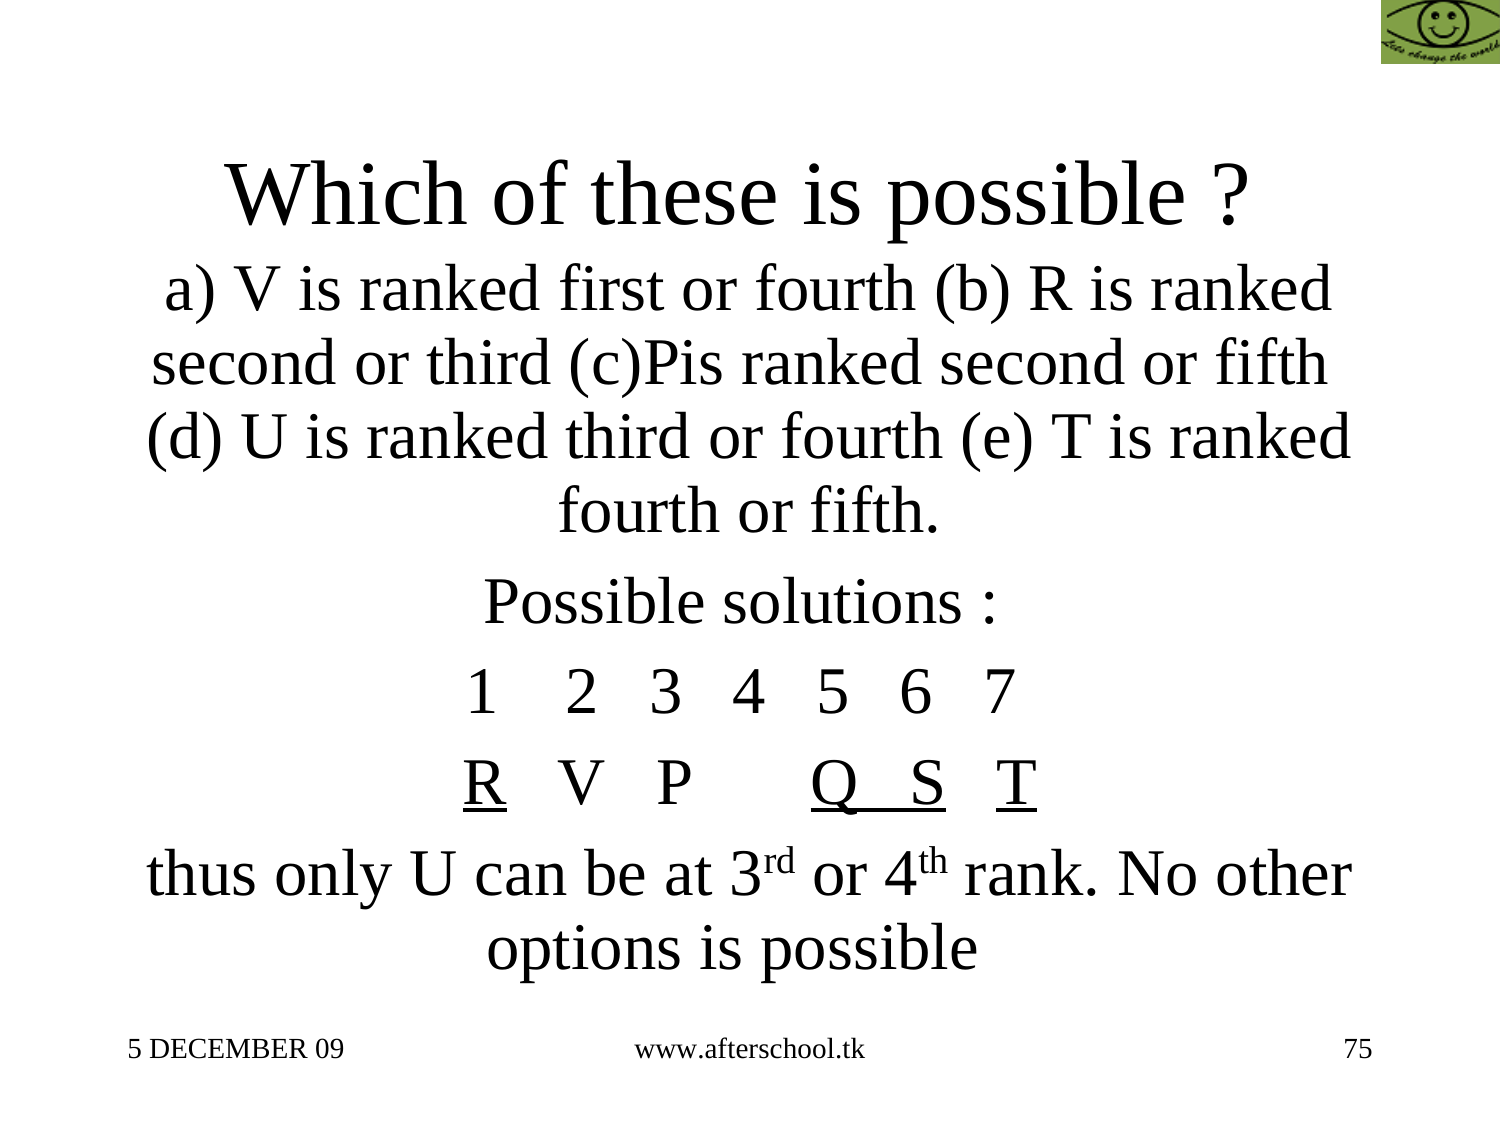

# Which of these is possible ?
a) V is ranked first or fourth (b) R is ranked second or third (c)Pis ranked second or fifth (d) U is ranked third or fourth (e) T is ranked fourth or fifth.
Possible solutions :
1 2 3 4 5 6 7
 R V P Q S T
thus only U can be at 3rd or 4th rank. No other options is possible
MFI Seminar Jain PG College
AFTERSCHOOOL centre for social entrepreneurship
75